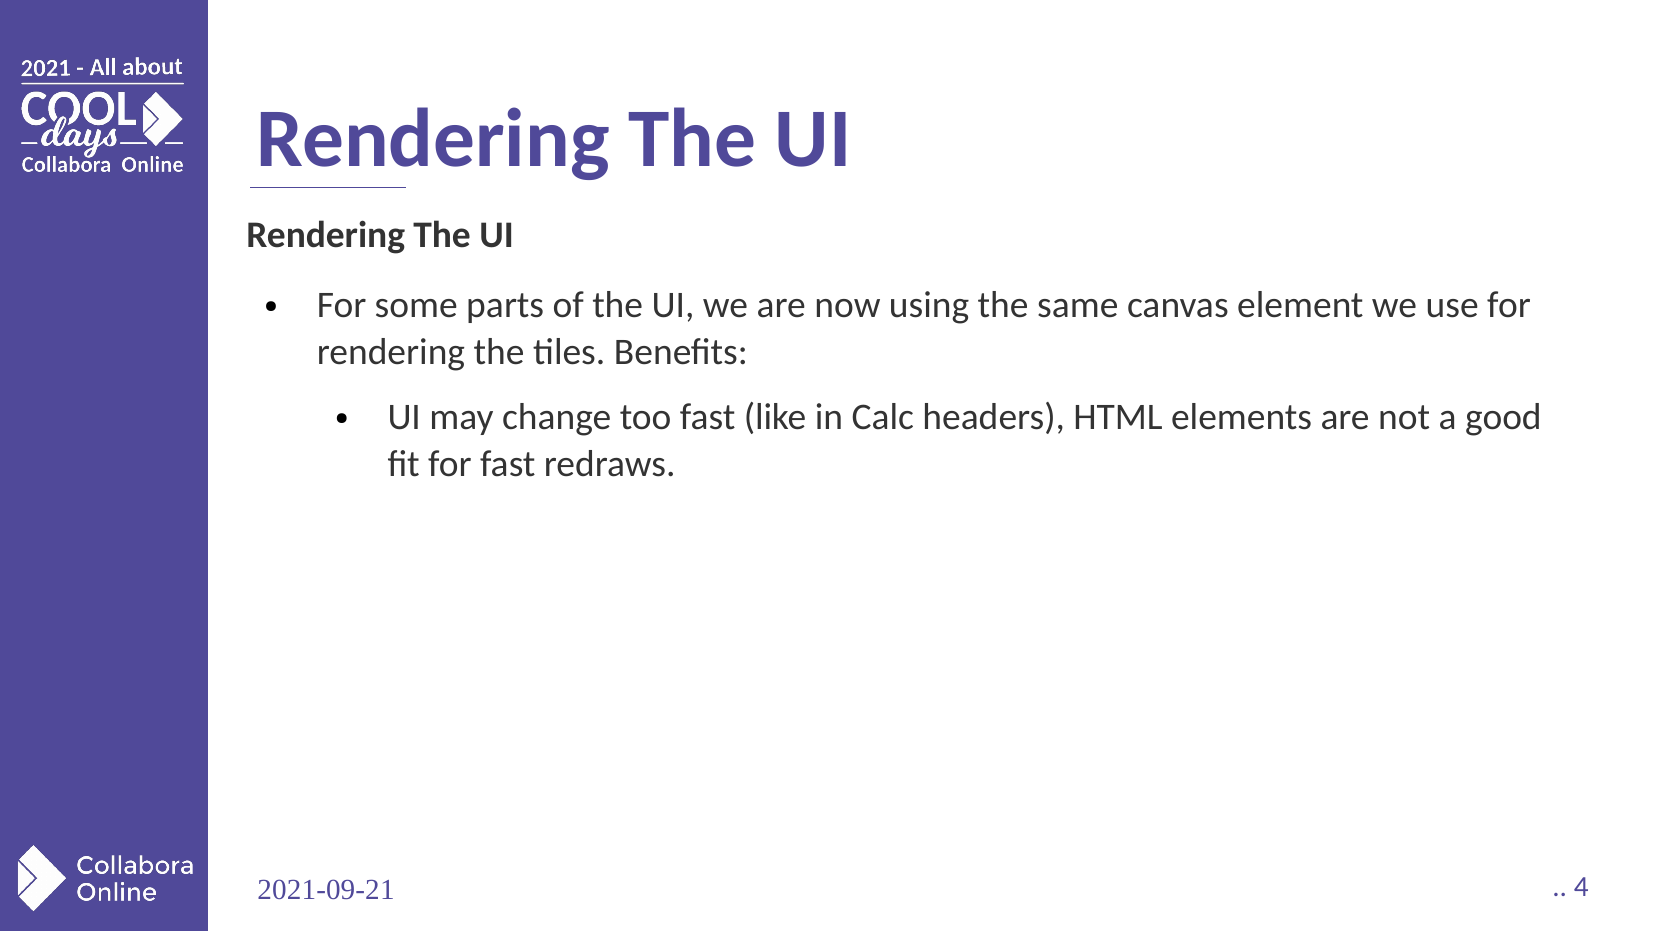

# Rendering The UI
Rendering The UI
For some parts of the UI, we are now using the same canvas element we use for rendering the tiles. Benefits:
UI may change too fast (like in Calc headers), HTML elements are not a good fit for fast redraws.
2021-09-21
4